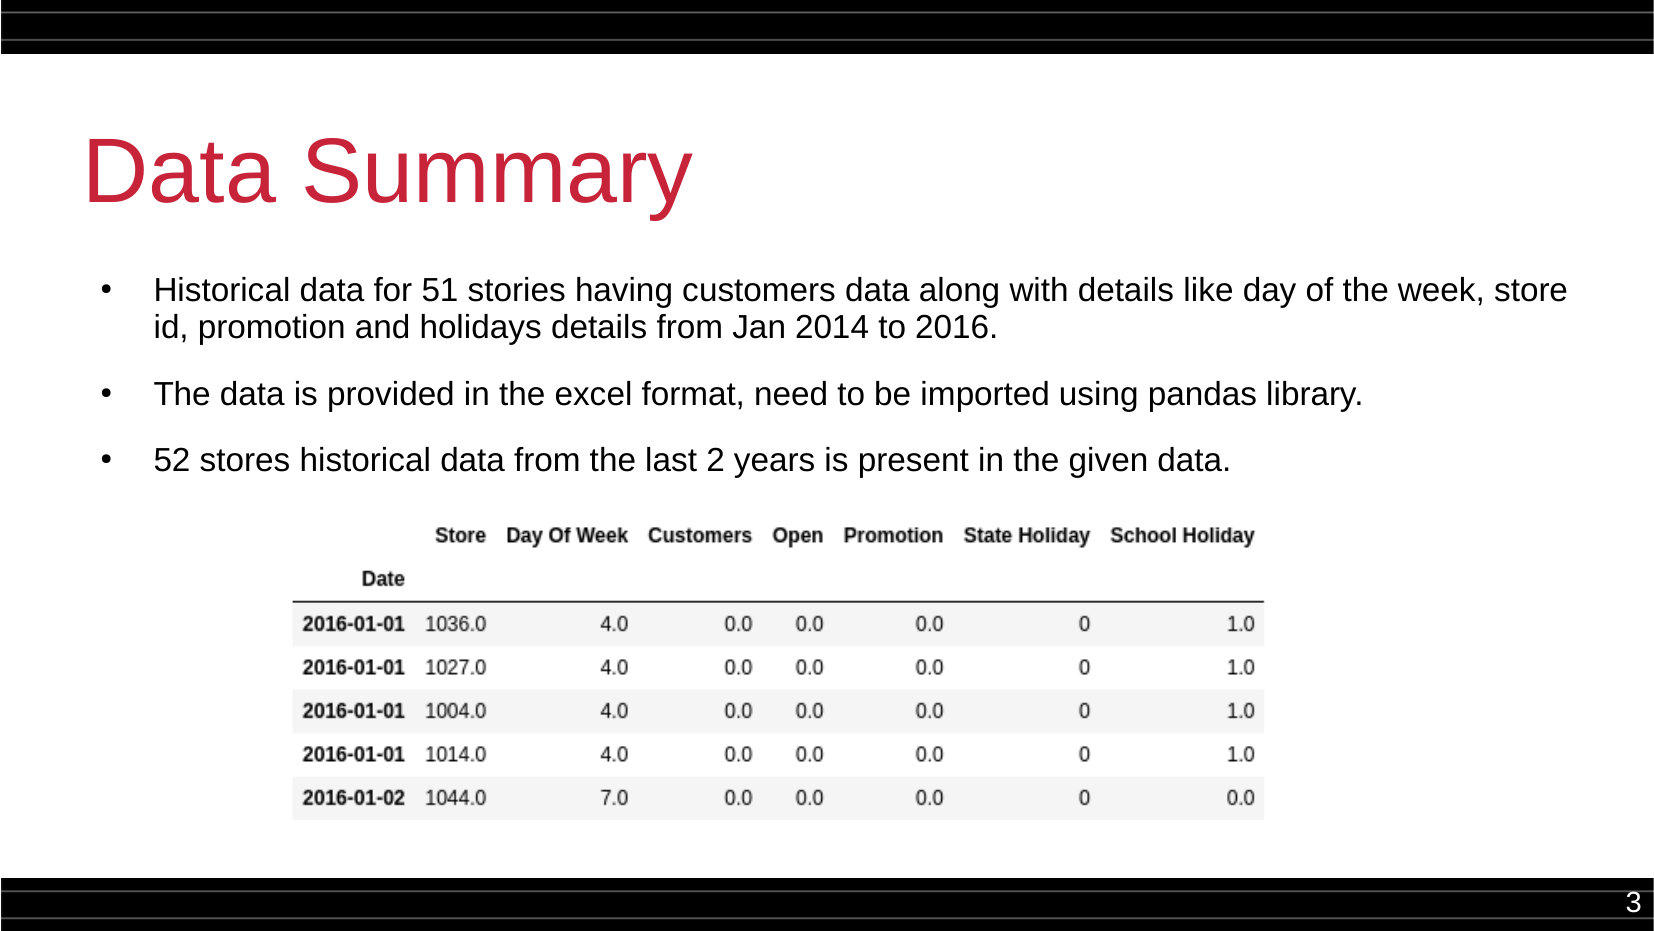

# Data Summary
Historical data for 51 stories having customers data along with details like day of the week, store id, promotion and holidays details from Jan 2014 to 2016.
The data is provided in the excel format, need to be imported using pandas library.
52 stores historical data from the last 2 years is present in the given data.